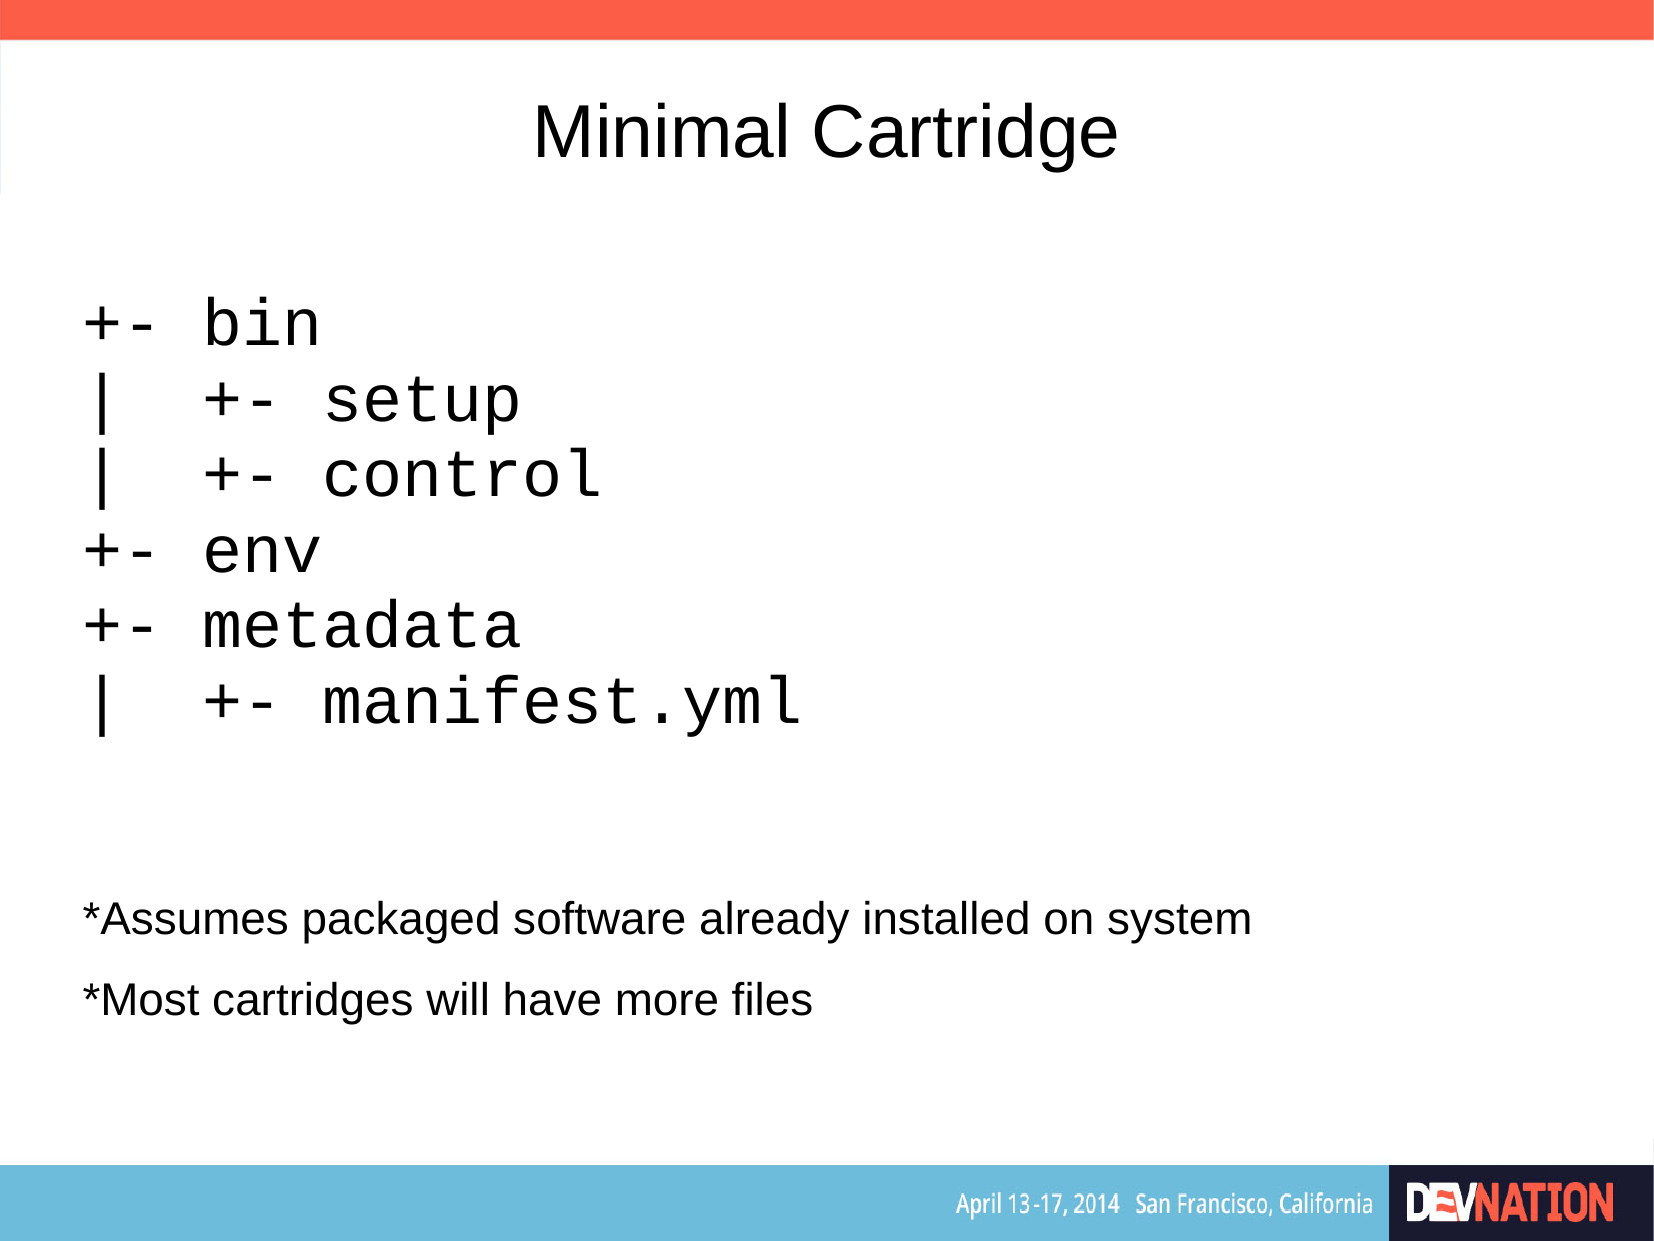

# Minimal Cartridge
+- bin
| +- setup
| +- control
+- env
+- metadata
| +- manifest.yml
*Assumes packaged software already installed on system
*Most cartridges will have more files